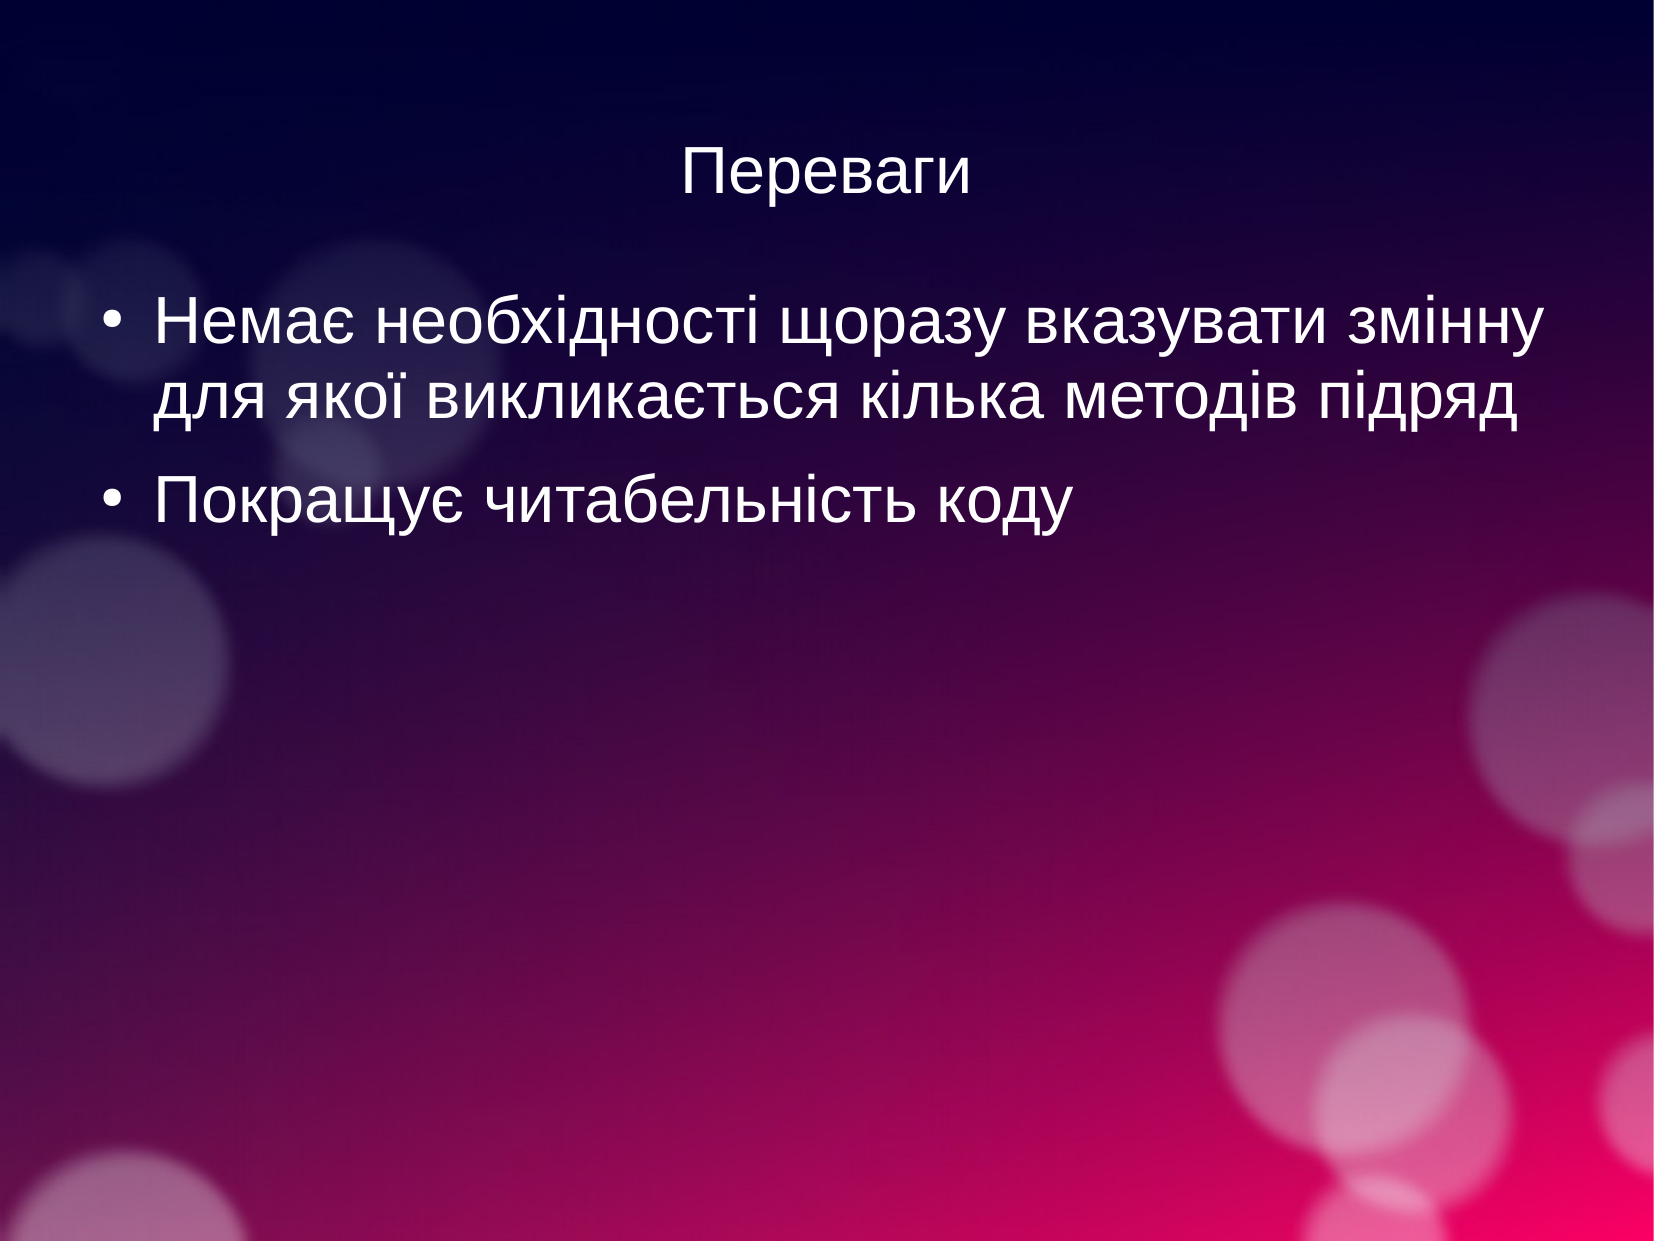

# Переваги
Немає необхідності щоразу вказувати змінну для якої викликається кілька методів підряд
Покращує читабельність коду